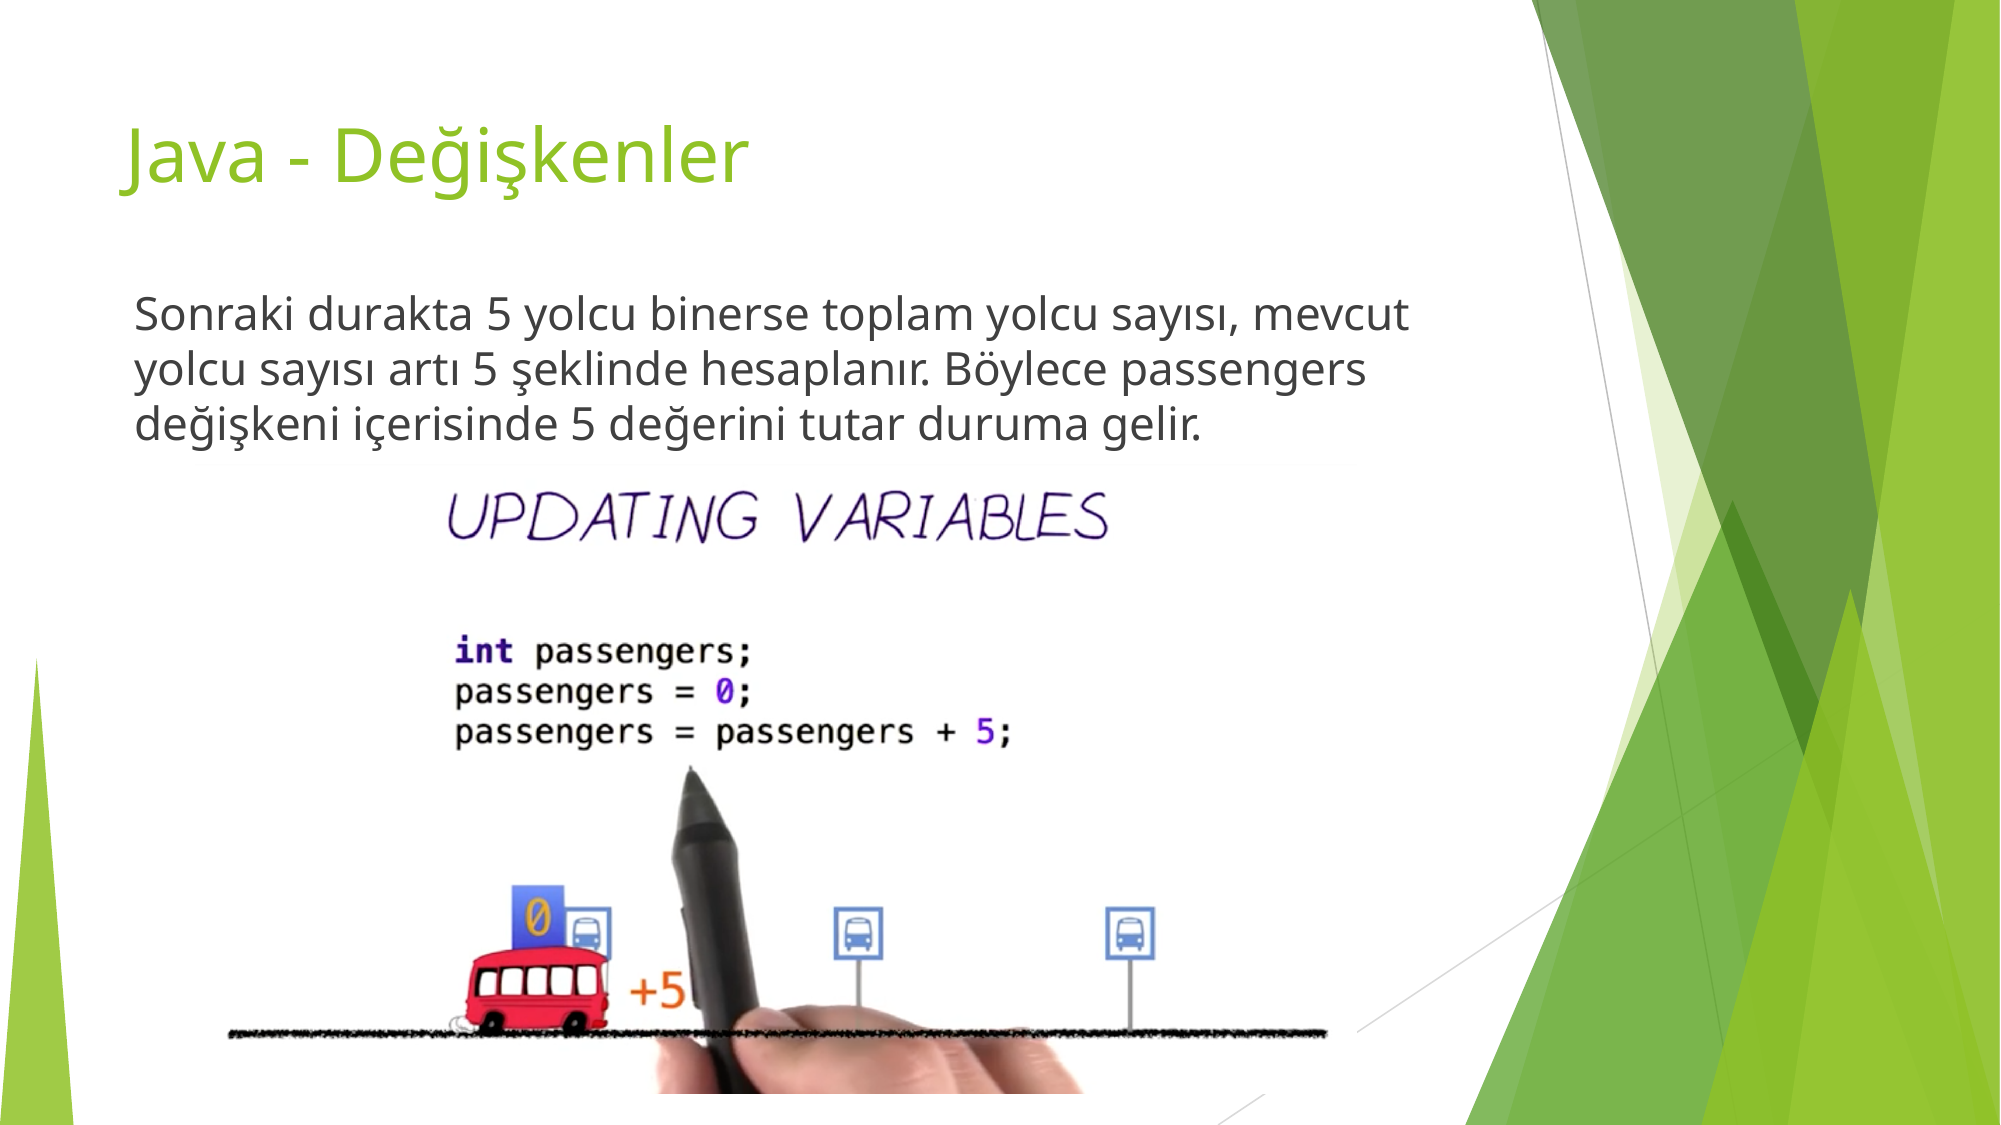

# Java - Değişkenler
Sonraki durakta 5 yolcu binerse toplam yolcu sayısı, mevcut yolcu sayısı artı 5 şeklinde hesaplanır. Böylece passengers değişkeni içerisinde 5 değerini tutar duruma gelir.